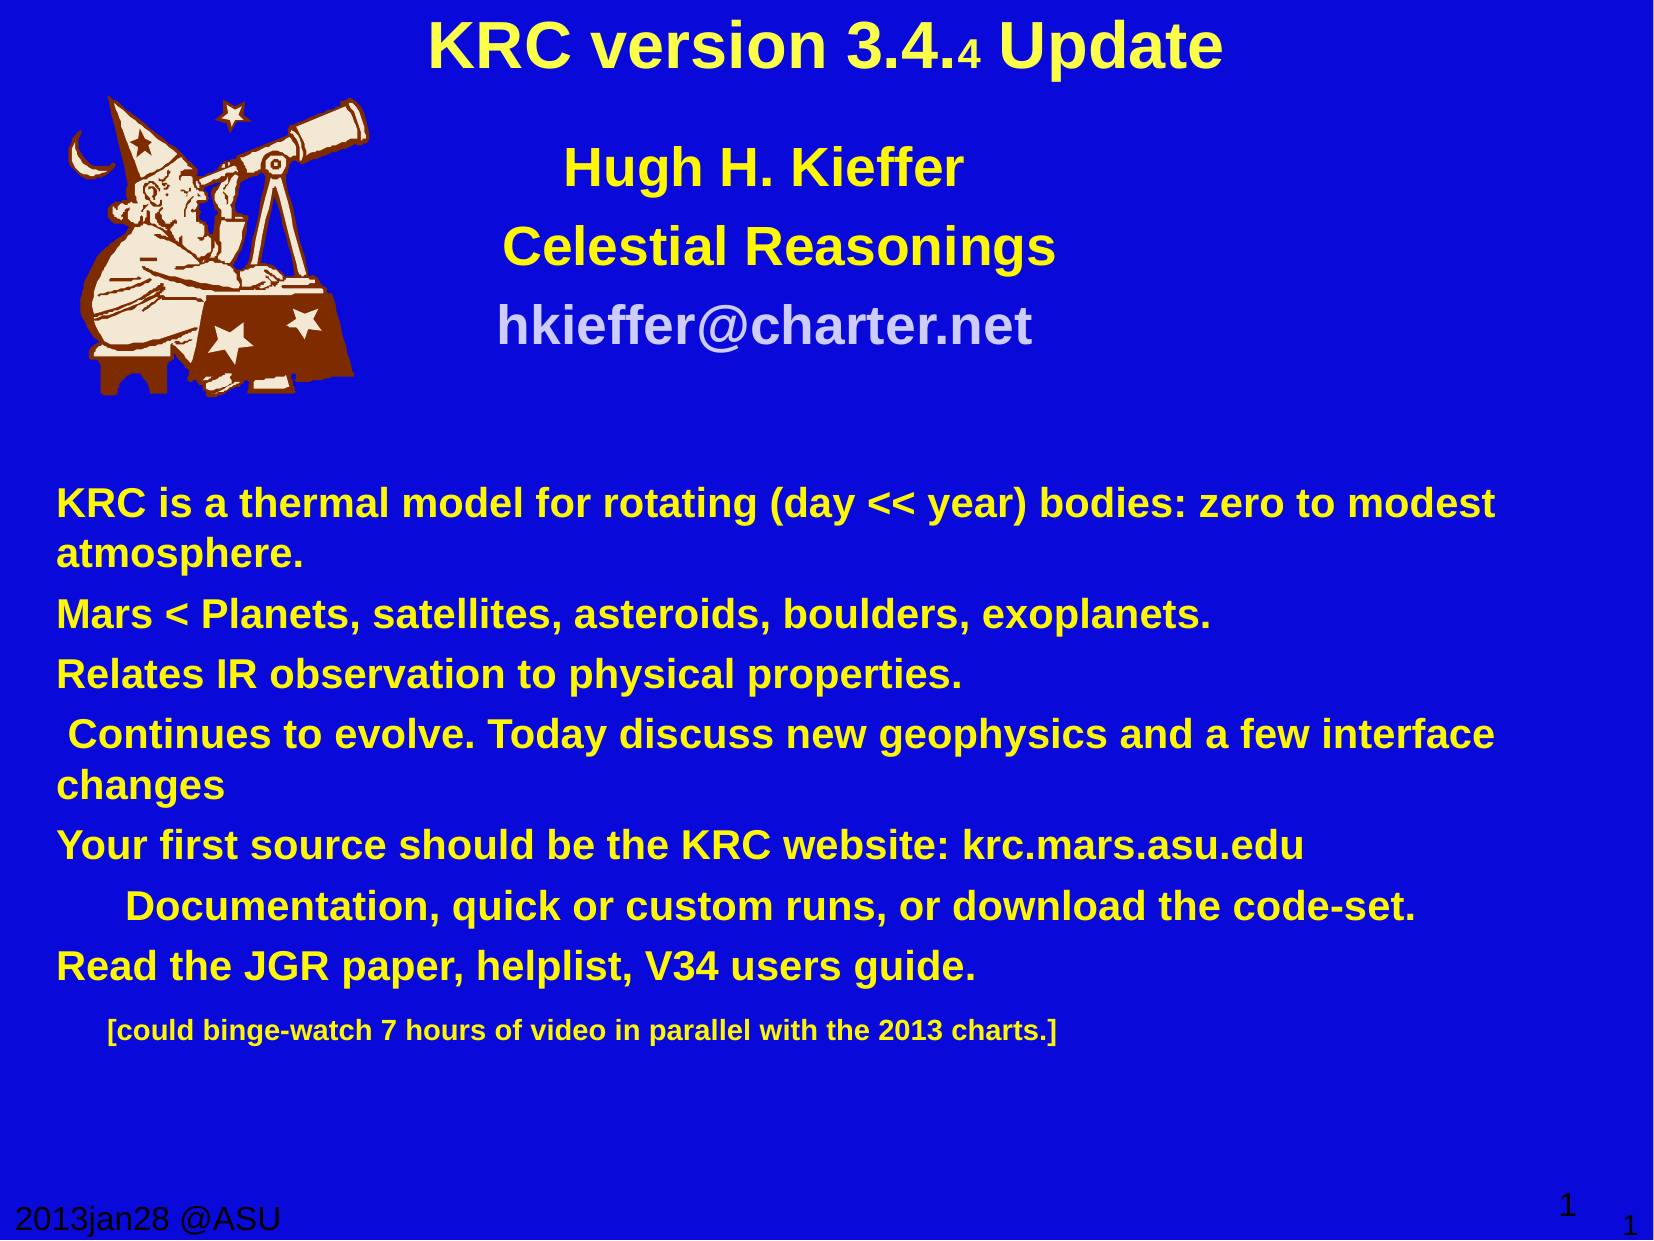

KRC version 3.4.4 Update
 Hugh H. Kieffer
 Celestial Reasonings
hkieffer@charter.net
KRC is a thermal model for rotating (day << year) bodies: zero to modest atmosphere.
Mars < Planets, satellites, asteroids, boulders, exoplanets.
Relates IR observation to physical properties.
 Continues to evolve. Today discuss new geophysics and a few interface changes
Your first source should be the KRC website: krc.mars.asu.edu
 Documentation, quick or custom runs, or download the code-set.
Read the JGR paper, helplist, V34 users guide.
 [could binge-watch 7 hours of video in parallel with the 2013 charts.]
2013jan28 @ASU